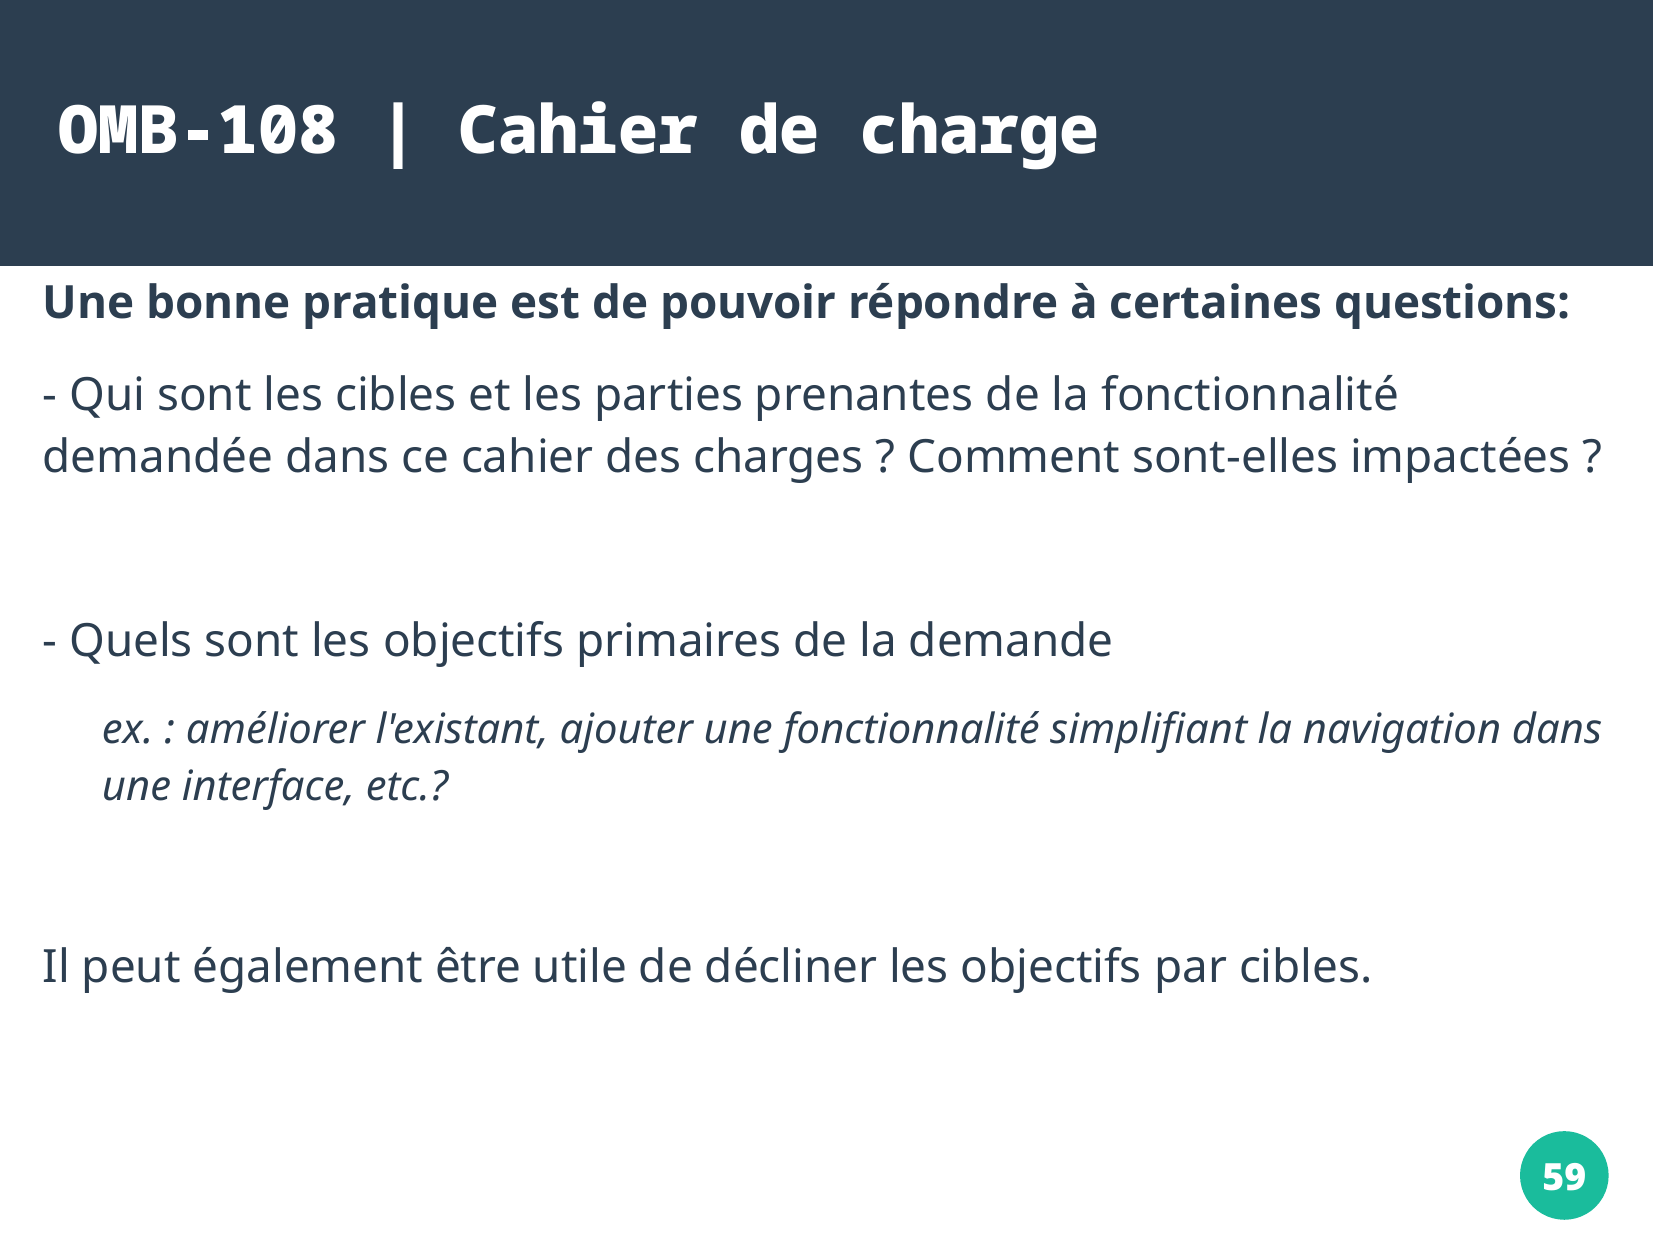

# OMB-108 | Cahier de charge
Une bonne pratique est de pouvoir répondre à certaines questions:
- Qui sont les cibles et les parties prenantes de la fonctionnalité demandée dans ce cahier des charges ? Comment sont-elles impactées ?
- Quels sont les objectifs primaires de la demande
ex. : améliorer l'existant, ajouter une fonctionnalité simplifiant la navigation dans une interface, etc.?
Il peut également être utile de décliner les objectifs par cibles.
59